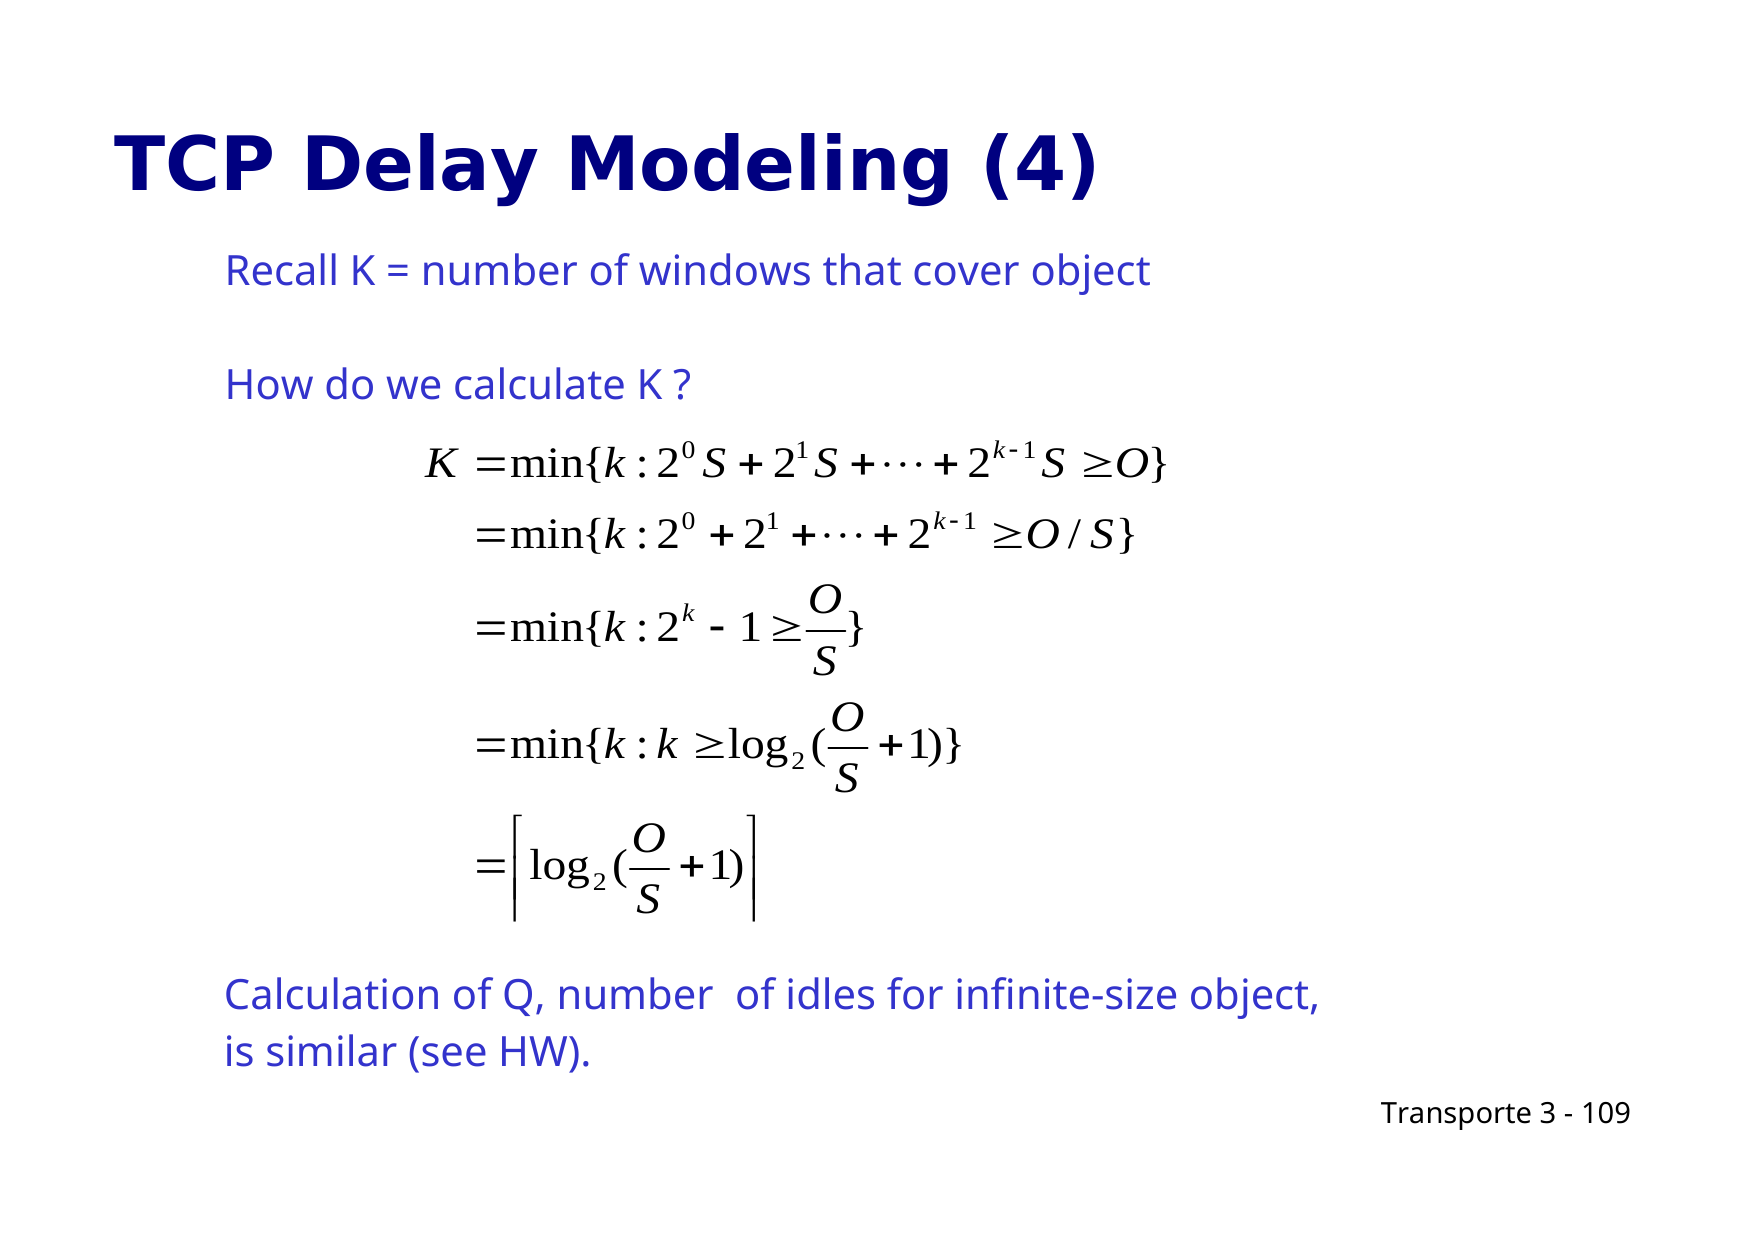

# TCP Delay Modeling (4)
Recall K = number of windows that cover object
How do we calculate K ?
Calculation of Q, number of idles for infinite-size object,
is similar (see HW).